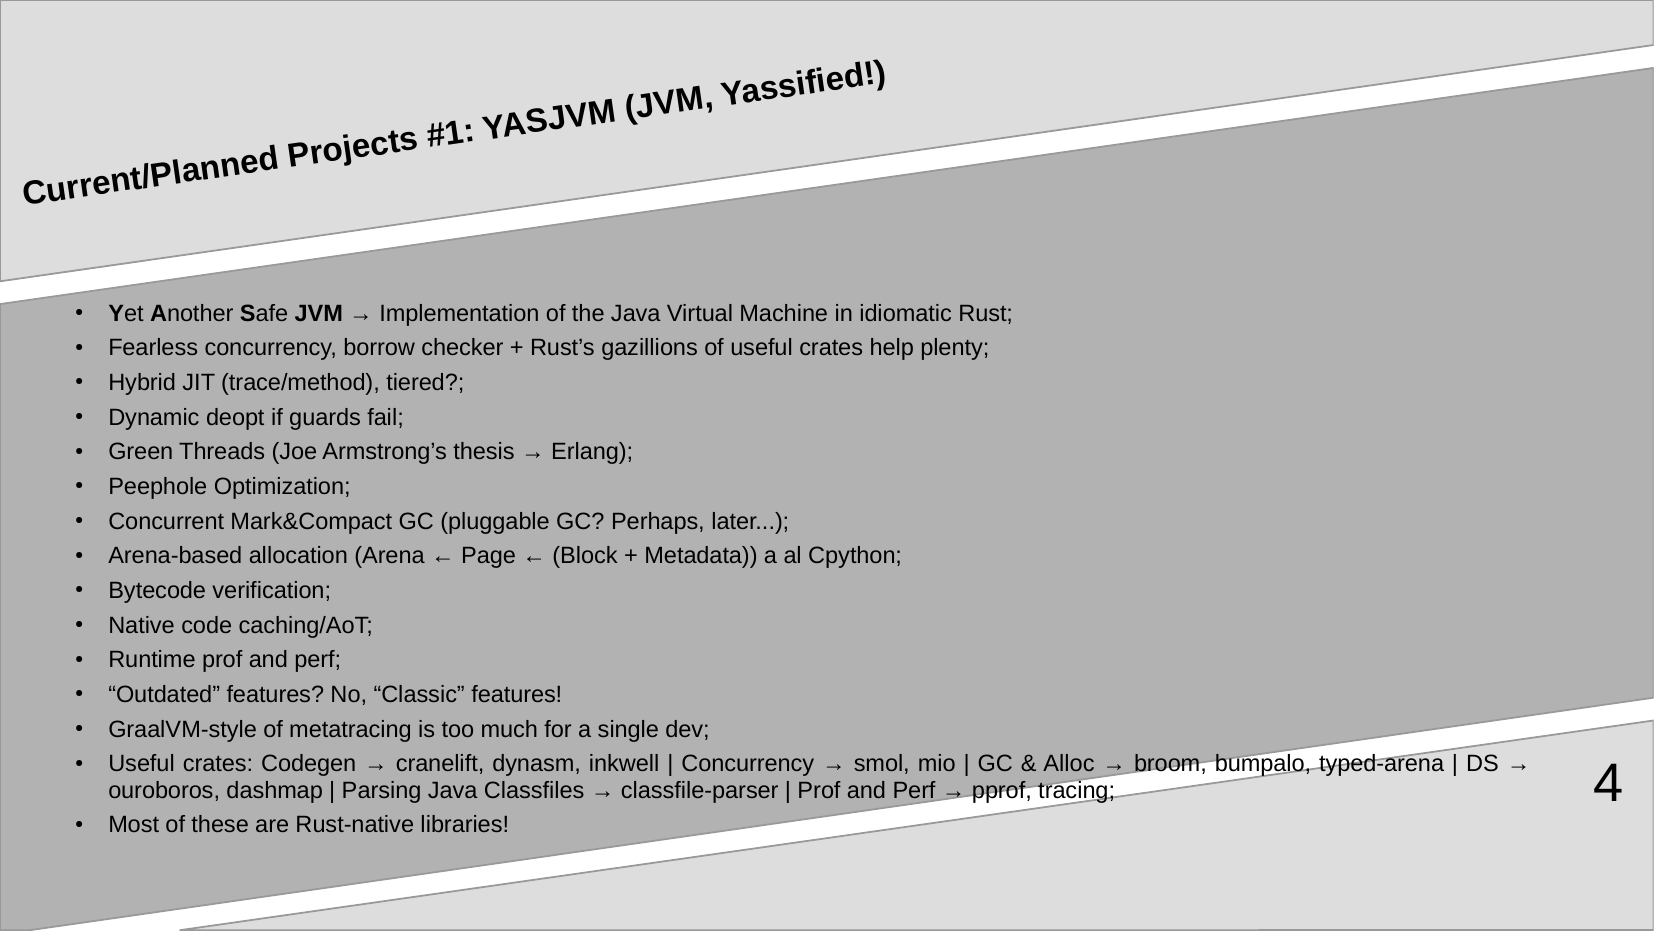

# Current/Planned Projects #1: YASJVM (JVM, Yassified!)
Yet Another Safe JVM → Implementation of the Java Virtual Machine in idiomatic Rust;
Fearless concurrency, borrow checker + Rust’s gazillions of useful crates help plenty;
Hybrid JIT (trace/method), tiered?;
Dynamic deopt if guards fail;
Green Threads (Joe Armstrong’s thesis → Erlang);
Peephole Optimization;
Concurrent Mark&Compact GC (pluggable GC? Perhaps, later...);
Arena-based allocation (Arena ← Page ← (Block + Metadata)) a al Cpython;
Bytecode verification;
Native code caching/AoT;
Runtime prof and perf;
“Outdated” features? No, “Classic” features!
GraalVM-style of metatracing is too much for a single dev;
Useful crates: Codegen → cranelift, dynasm, inkwell | Concurrency → smol, mio | GC & Alloc → broom, bumpalo, typed-arena | DS → ouroboros, dashmap | Parsing Java Classfiles → classfile-parser | Prof and Perf → pprof, tracing;
Most of these are Rust-native libraries!
4